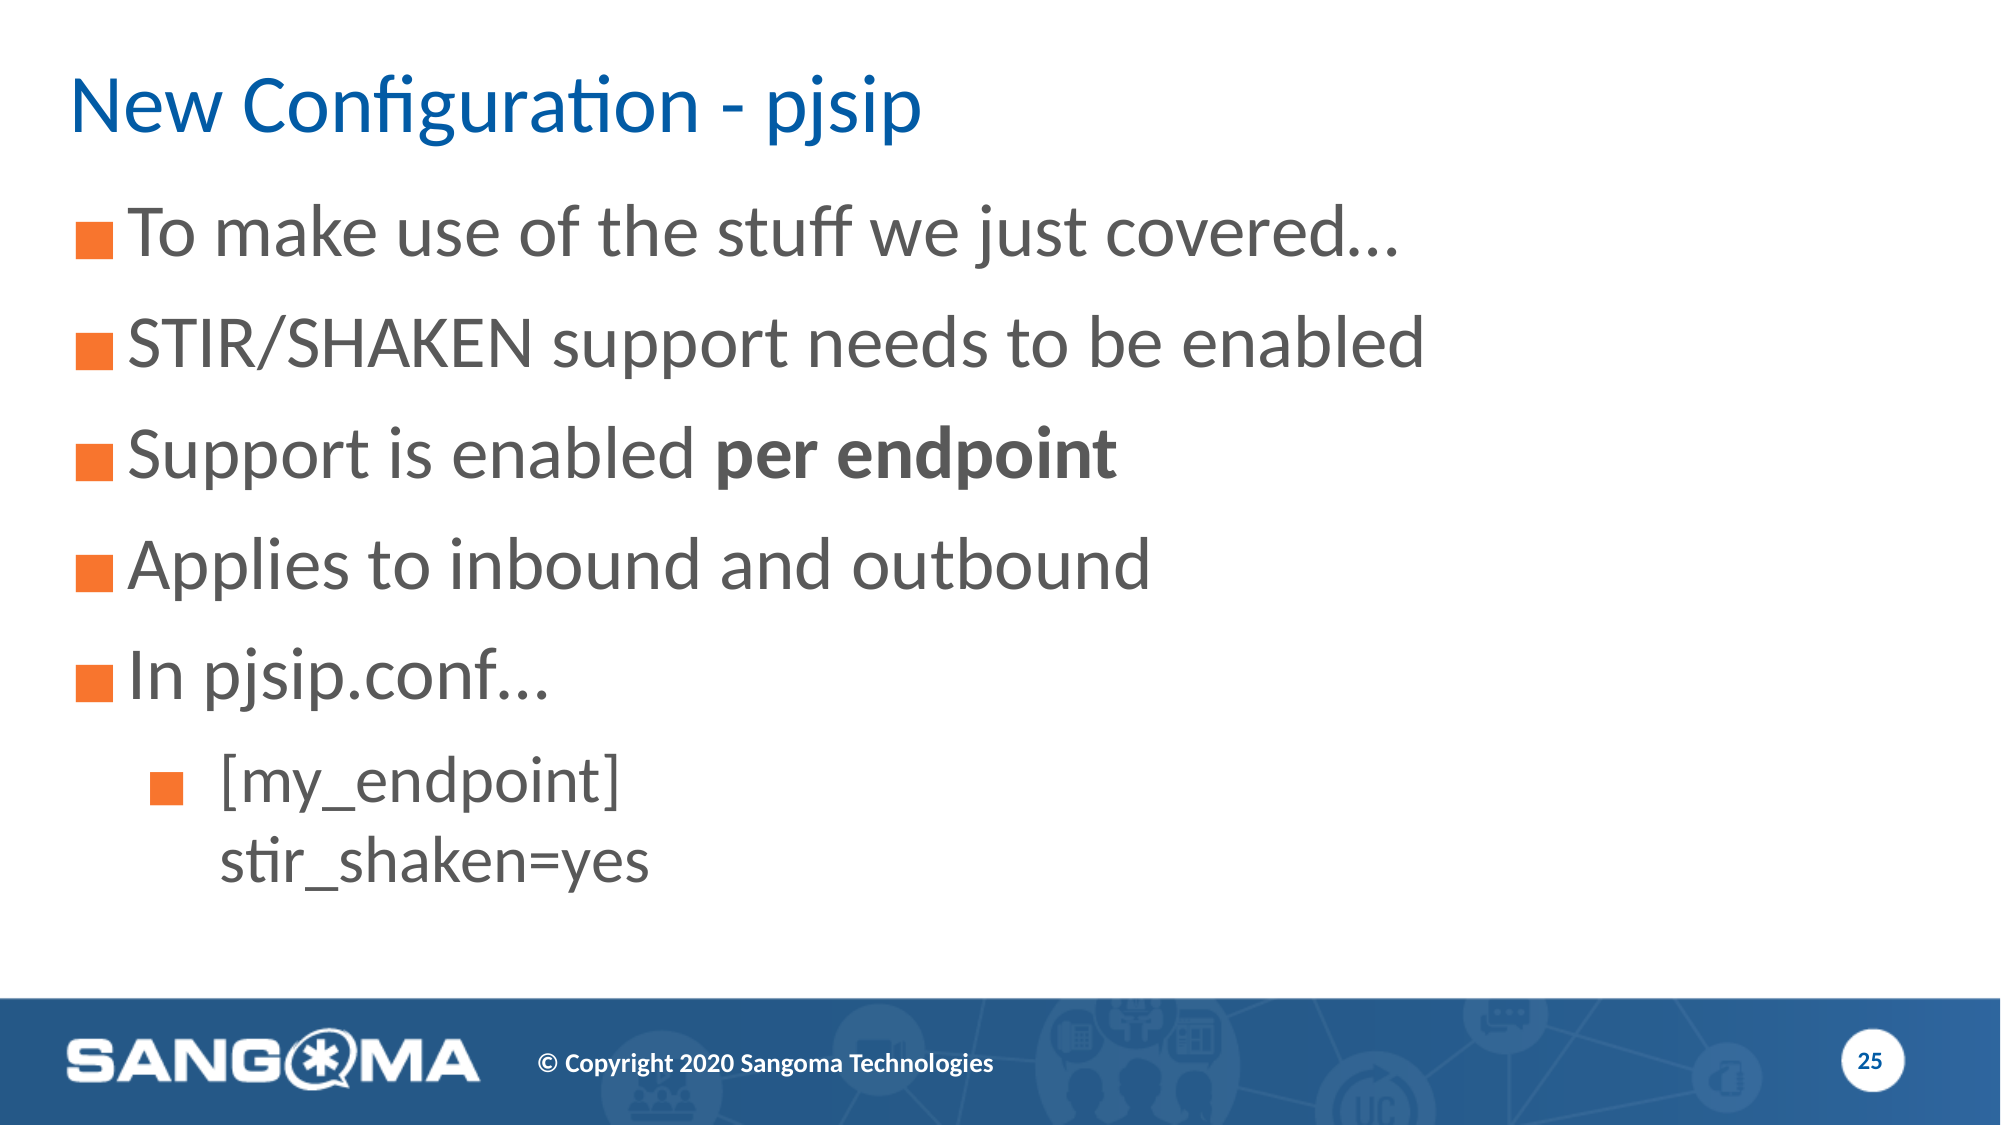

# New Configuration - pjsip
To make use of the stuff we just covered…
STIR/SHAKEN support needs to be enabled
Support is enabled per endpoint
Applies to inbound and outbound
In pjsip.conf…
[my_endpoint]
stir_shaken=yes